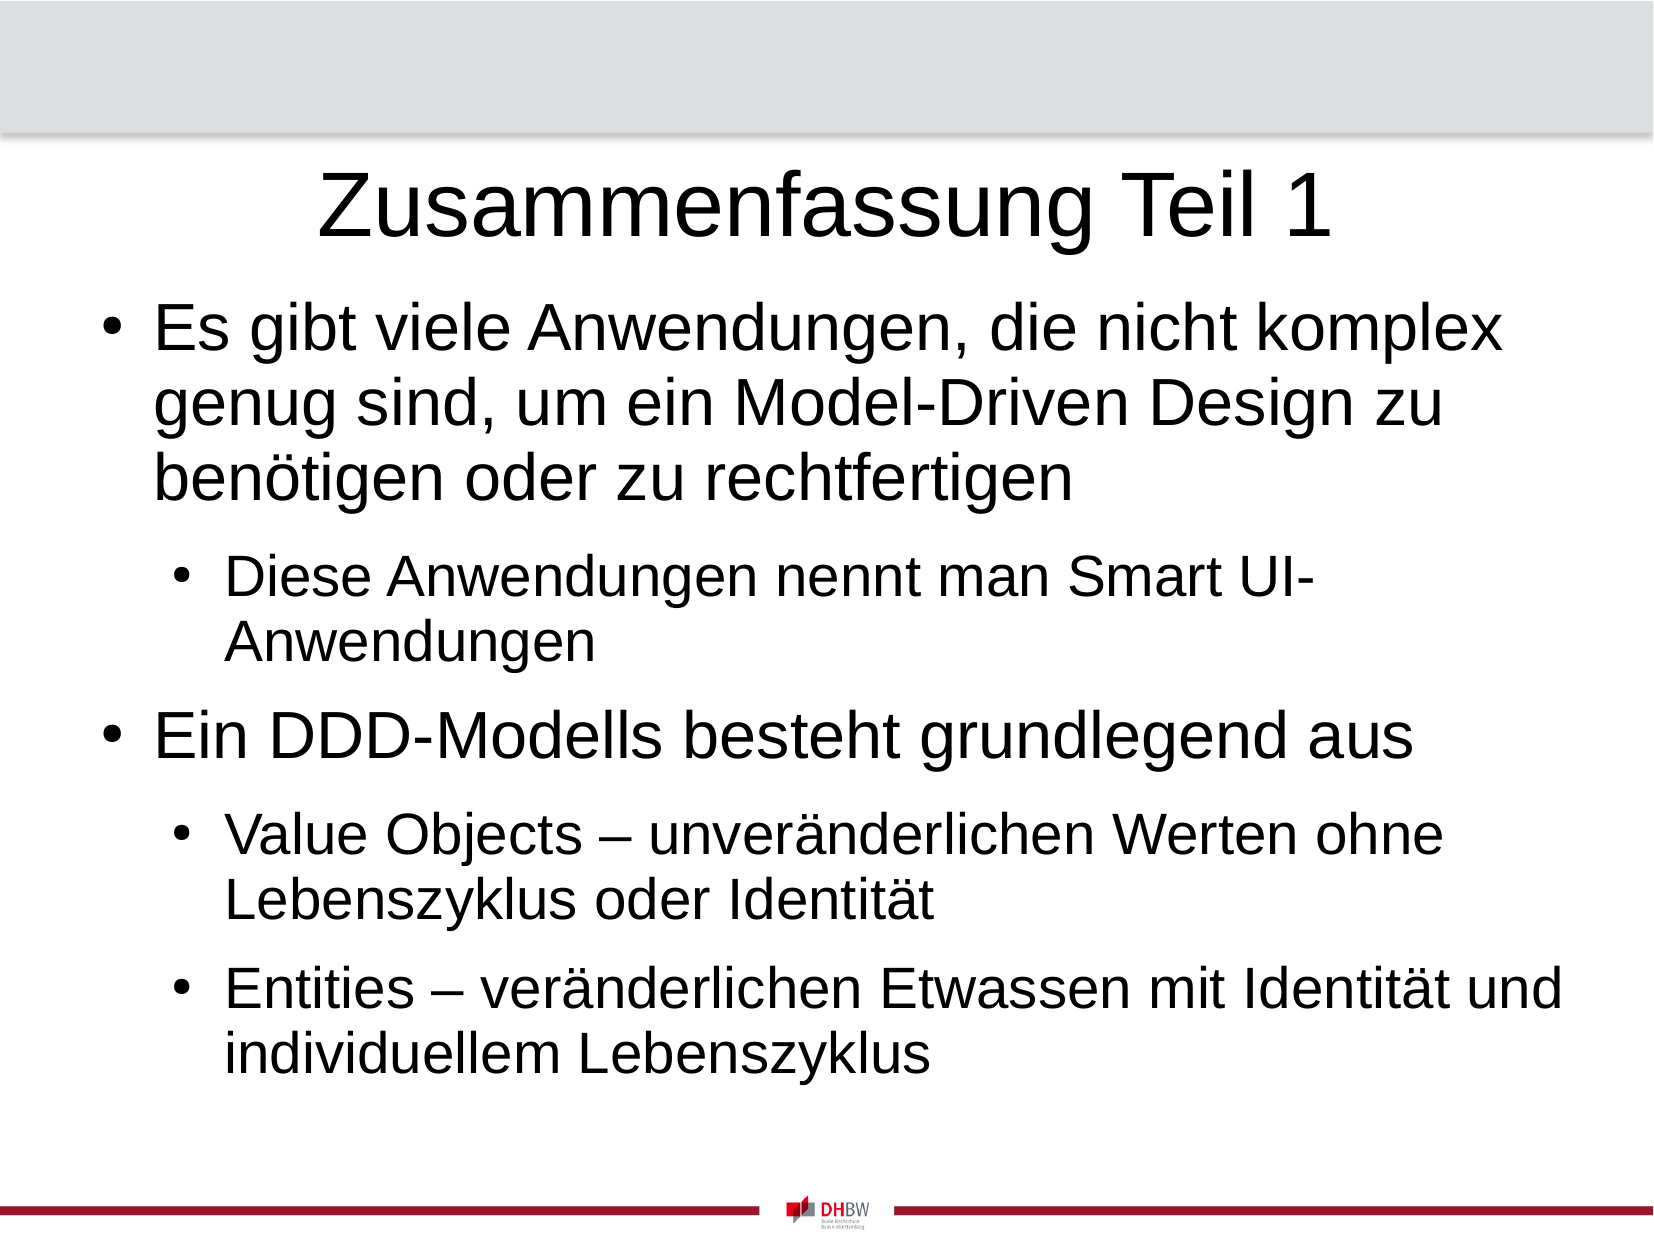

# Zusammenfassung Teil 1
Es gibt viele Anwendungen, die nicht komplex genug sind, um ein Model-Driven Design zu benötigen oder zu rechtfertigen
Diese Anwendungen nennt man Smart UI-Anwendungen
Ein DDD-Modells besteht grundlegend aus
Value Objects – unveränderlichen Werten ohne Lebenszyklus oder Identität
Entities – veränderlichen Etwassen mit Identität und individuellem Lebenszyklus